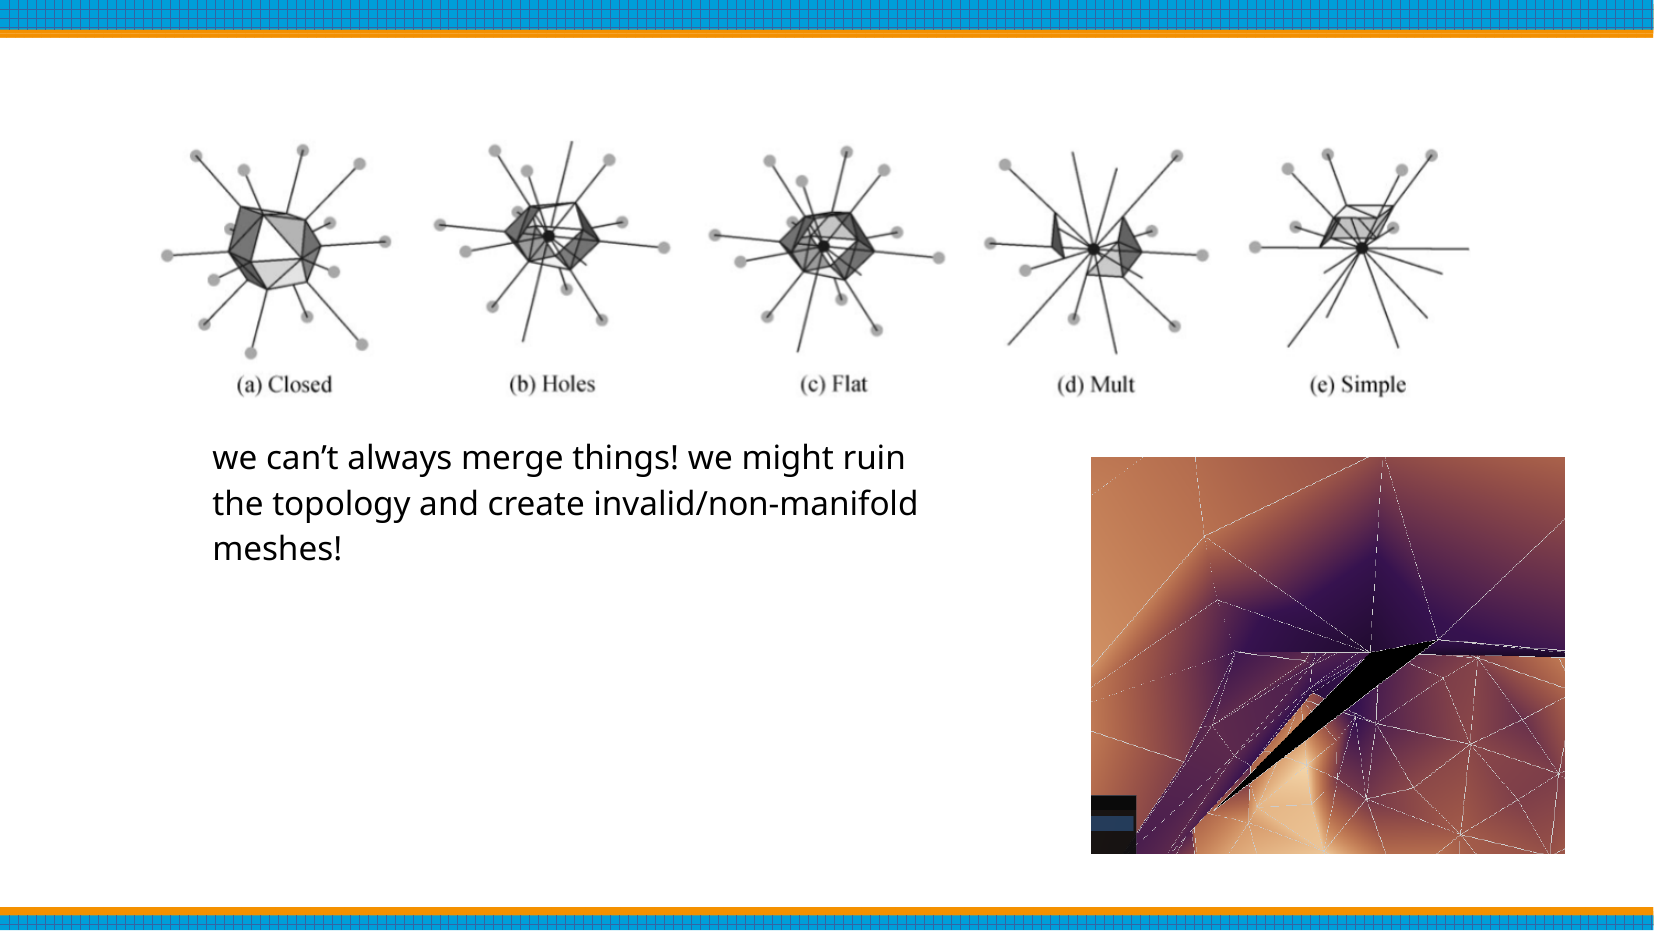

we can’t always merge things! we might ruin the topology and create invalid/non-manifold meshes!